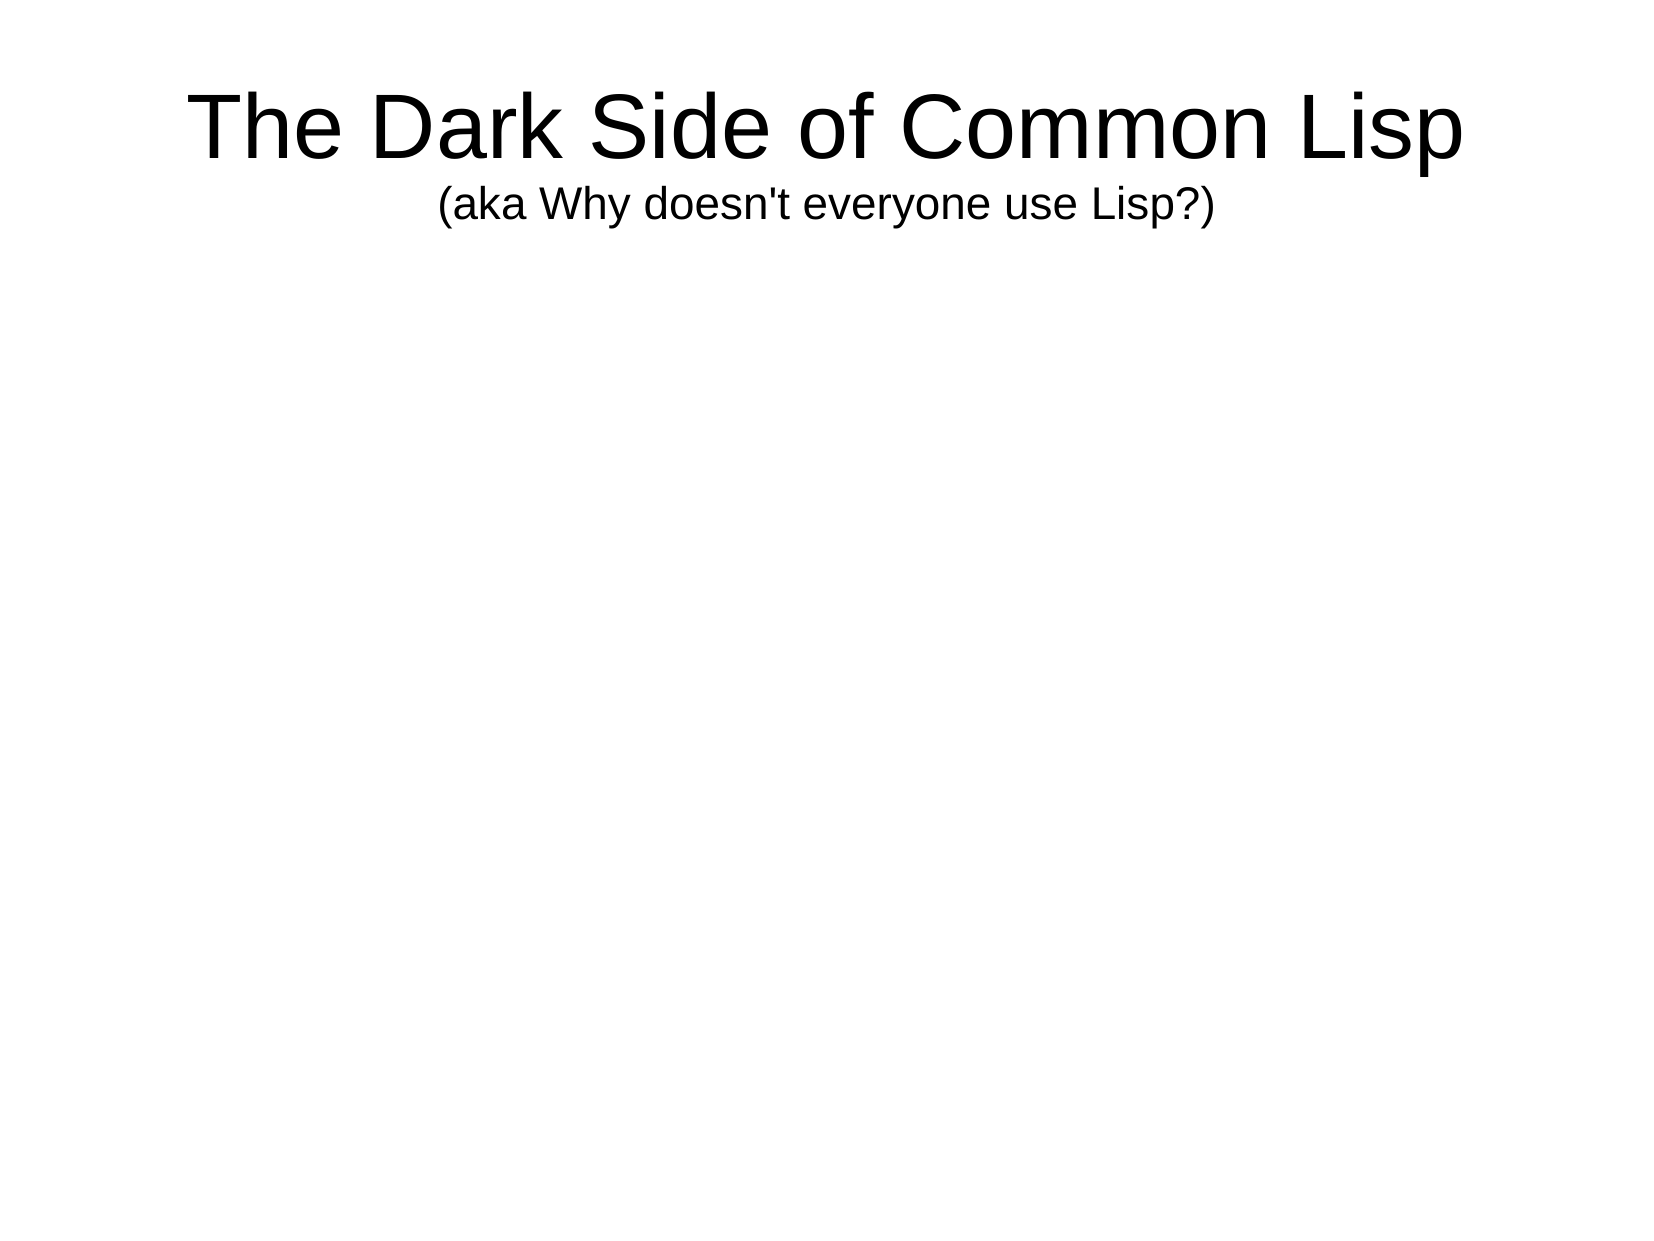

# The Dark Side of Common Lisp (aka Why doesn't everyone use Lisp?)